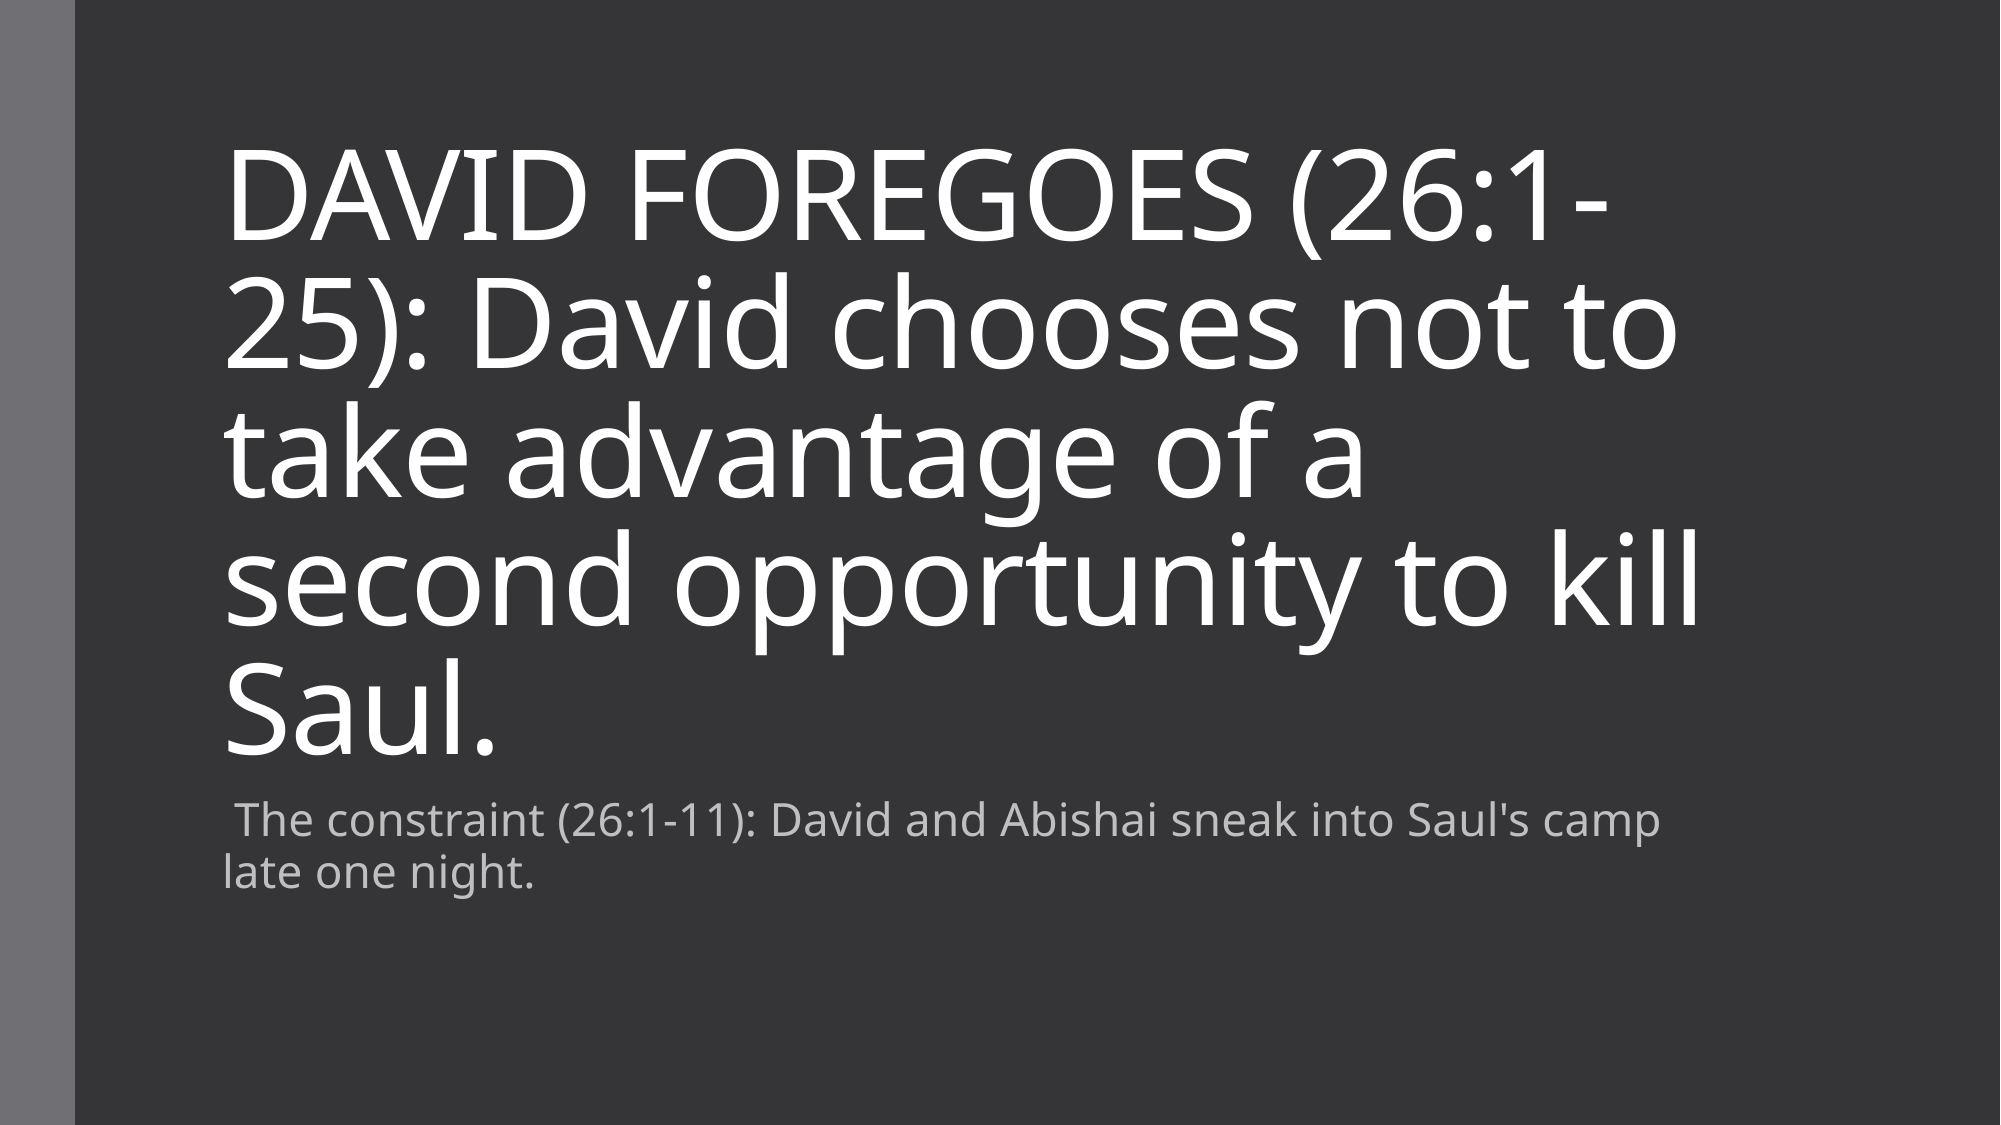

# DAVID FOREGOES (26:1-25): David chooses not to take advantage of a second opportunity to kill Saul.
 The constraint (26:1-11): David and Abishai sneak into Saul's camp late one night.